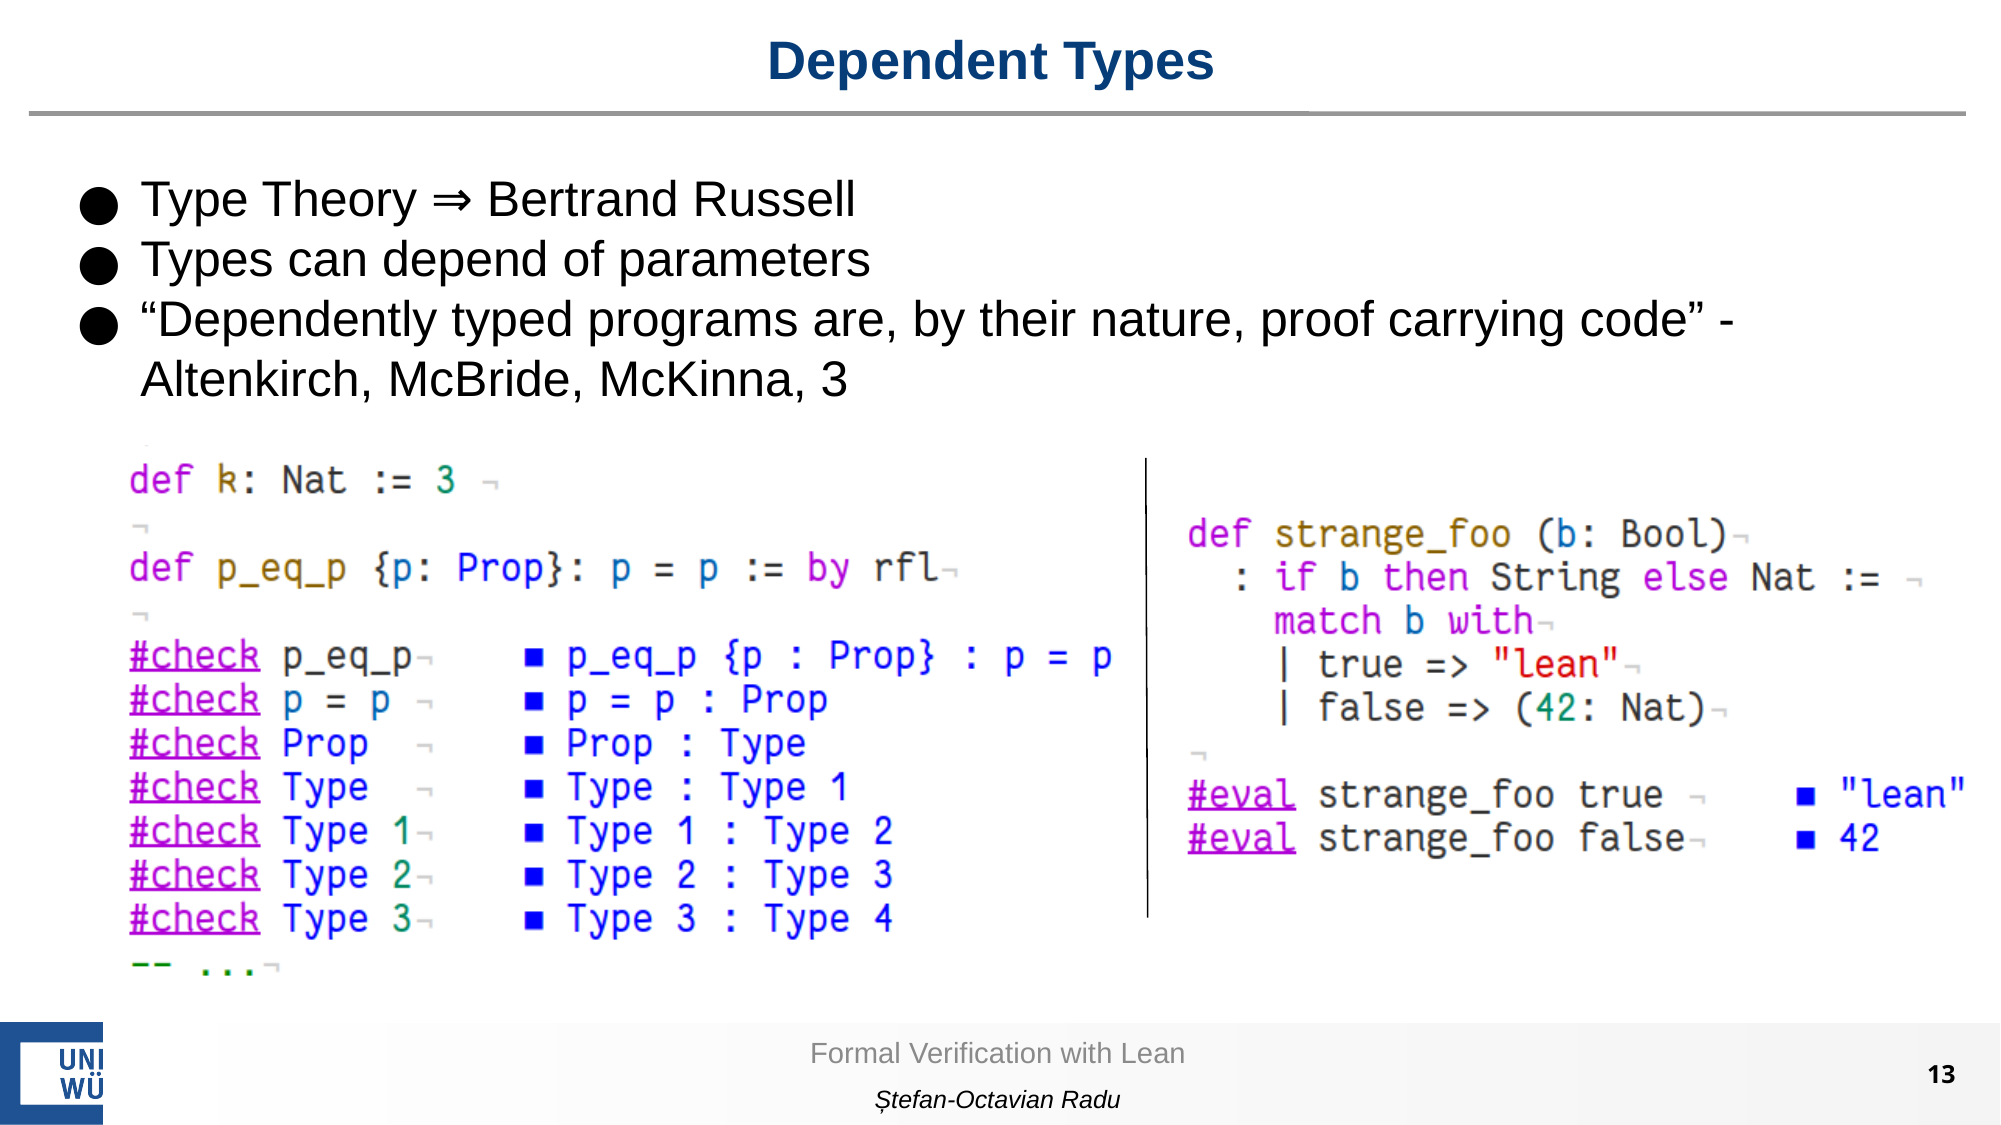

# Dependent Types
Type Theory ⇒ Bertrand Russell
Types can depend of parameters
“Dependently typed programs are, by their nature, proof carrying code” - Altenkirch, McBride, McKinna, 3